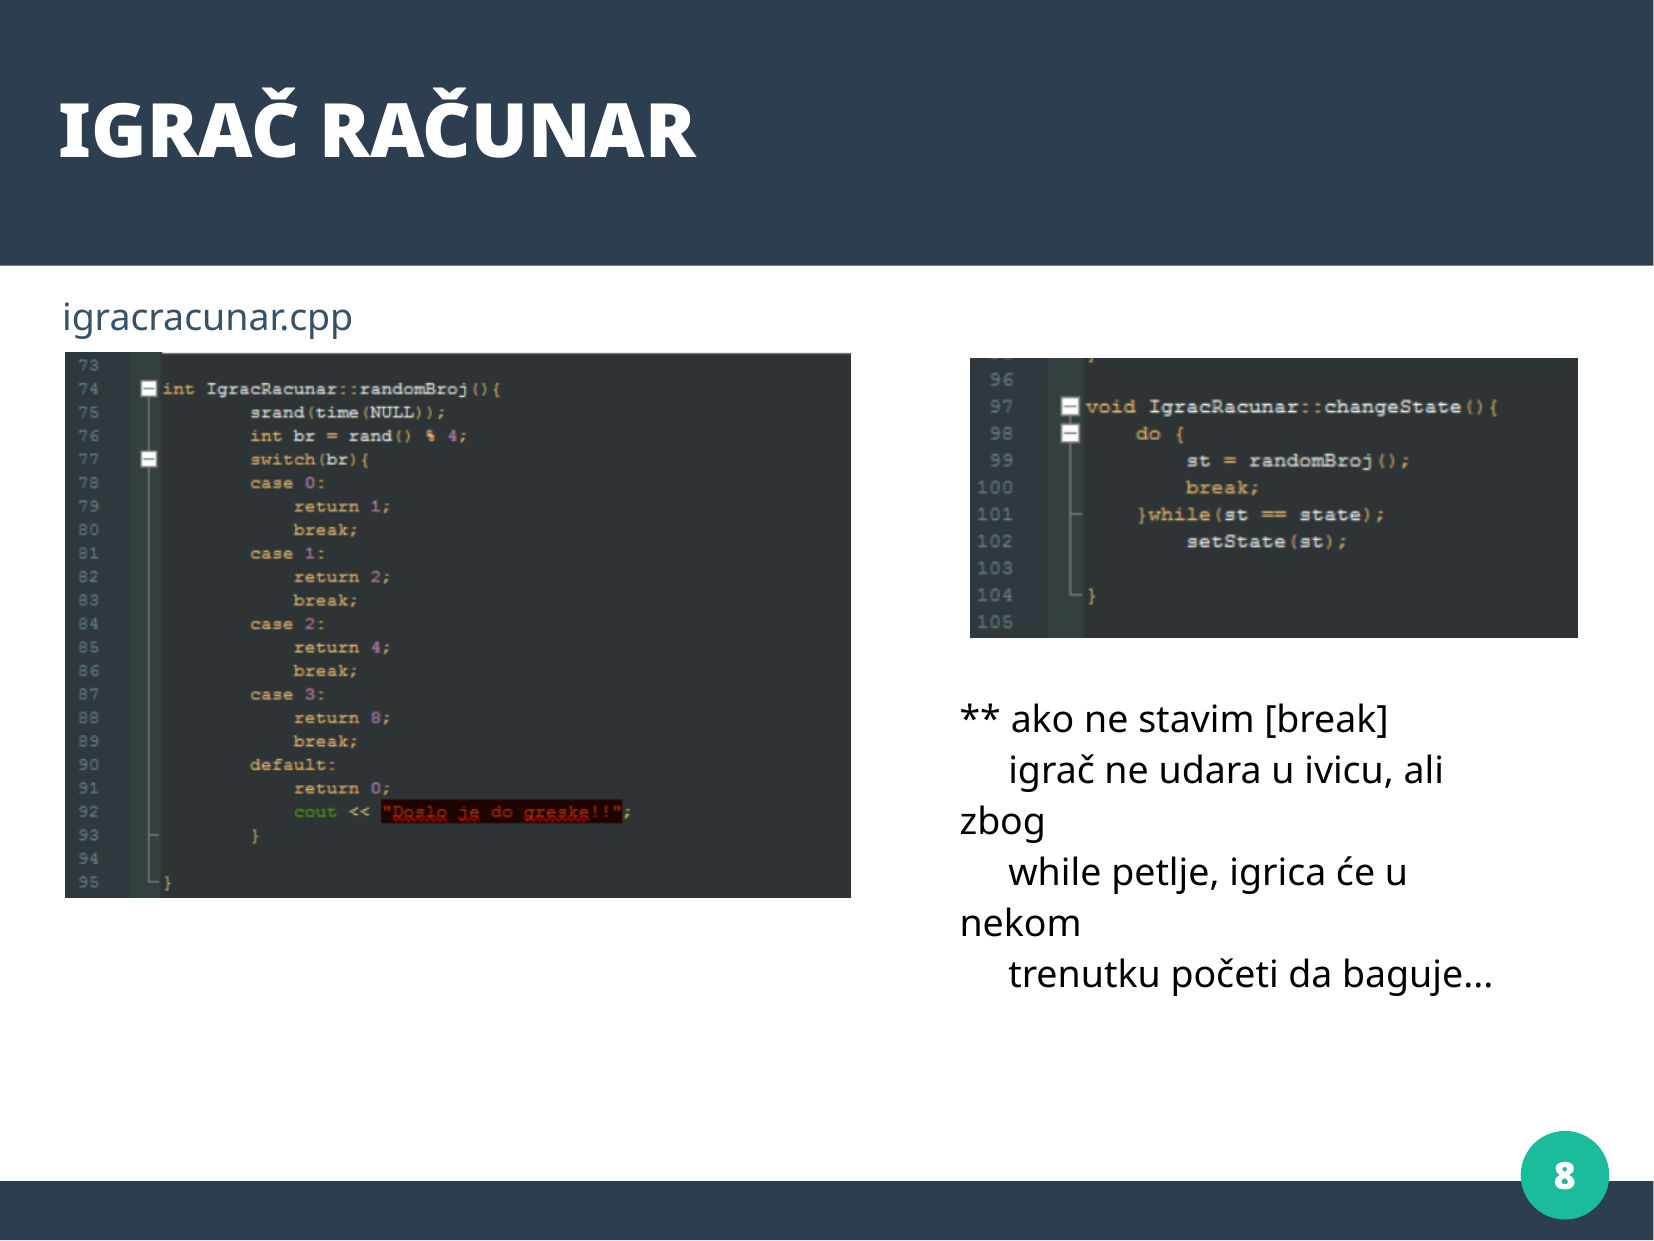

# IGRAČ RAČUNAR
igracracunar.cpp
** ako ne stavim [break]
 igrač ne udara u ivicu, ali zbog
 while petlje, igrica će u nekom
 trenutku početi da baguje...
8